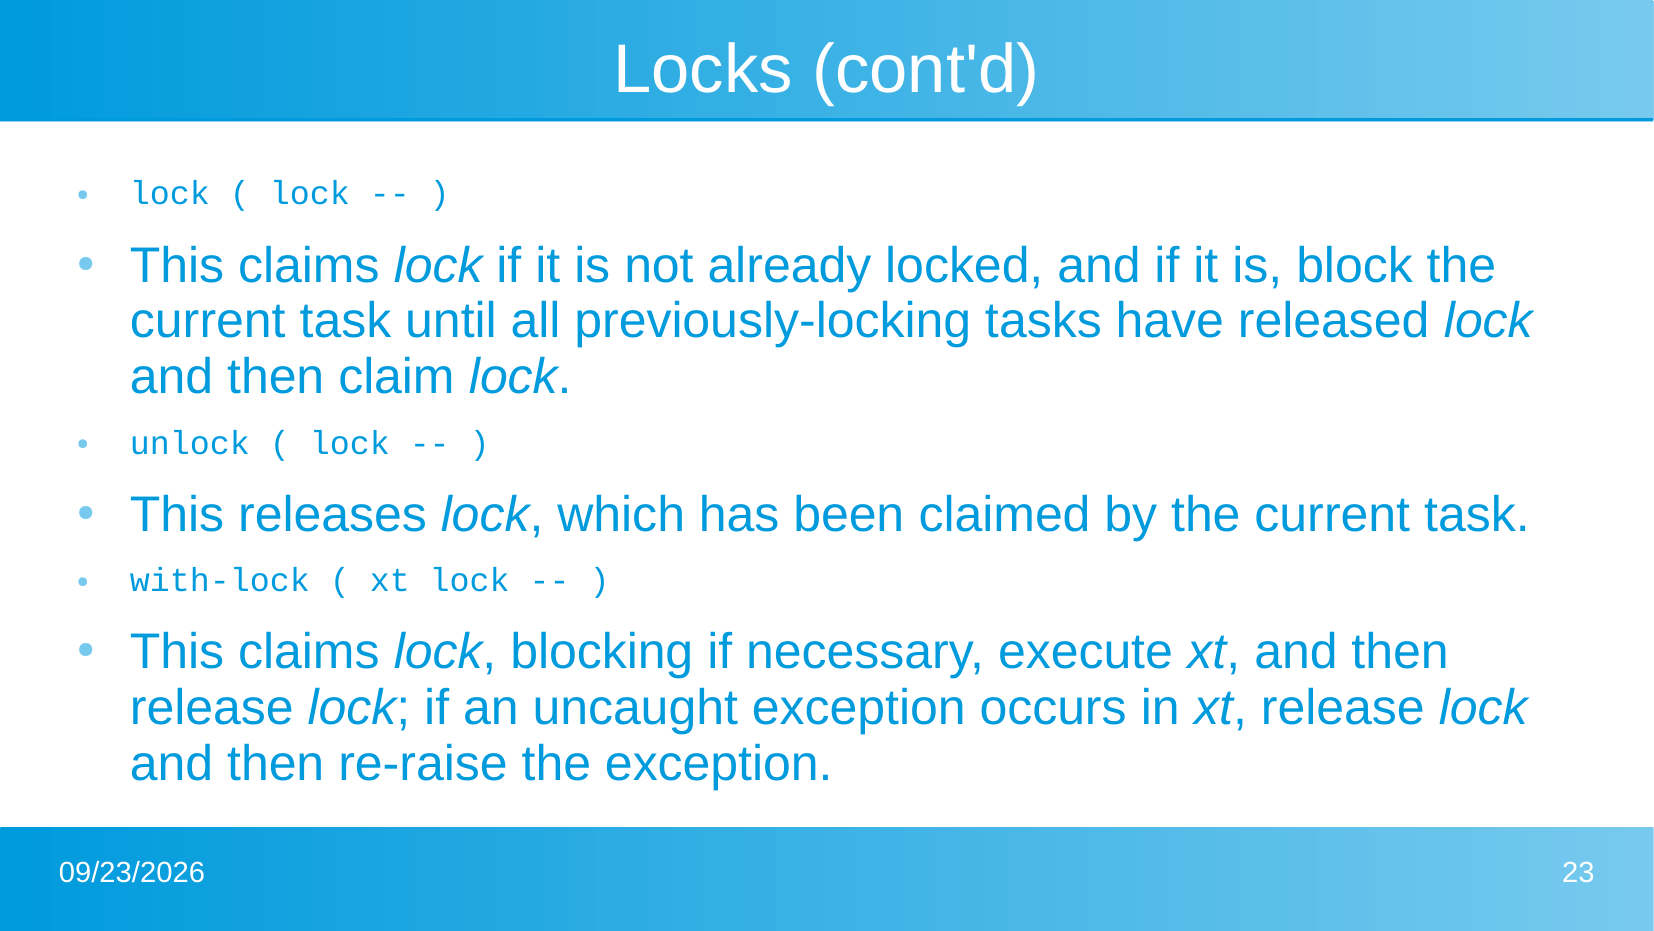

# Locks (cont'd)
lock ( lock -- )
This claims lock if it is not already locked, and if it is, block the current task until all previously-locking tasks have released lock and then claim lock.
unlock ( lock -- )
This releases lock, which has been claimed by the current task.
with-lock ( xt lock -- )
This claims lock, blocking if necessary, execute xt, and then release lock; if an uncaught exception occurs in xt, release lock and then re-raise the exception.
23